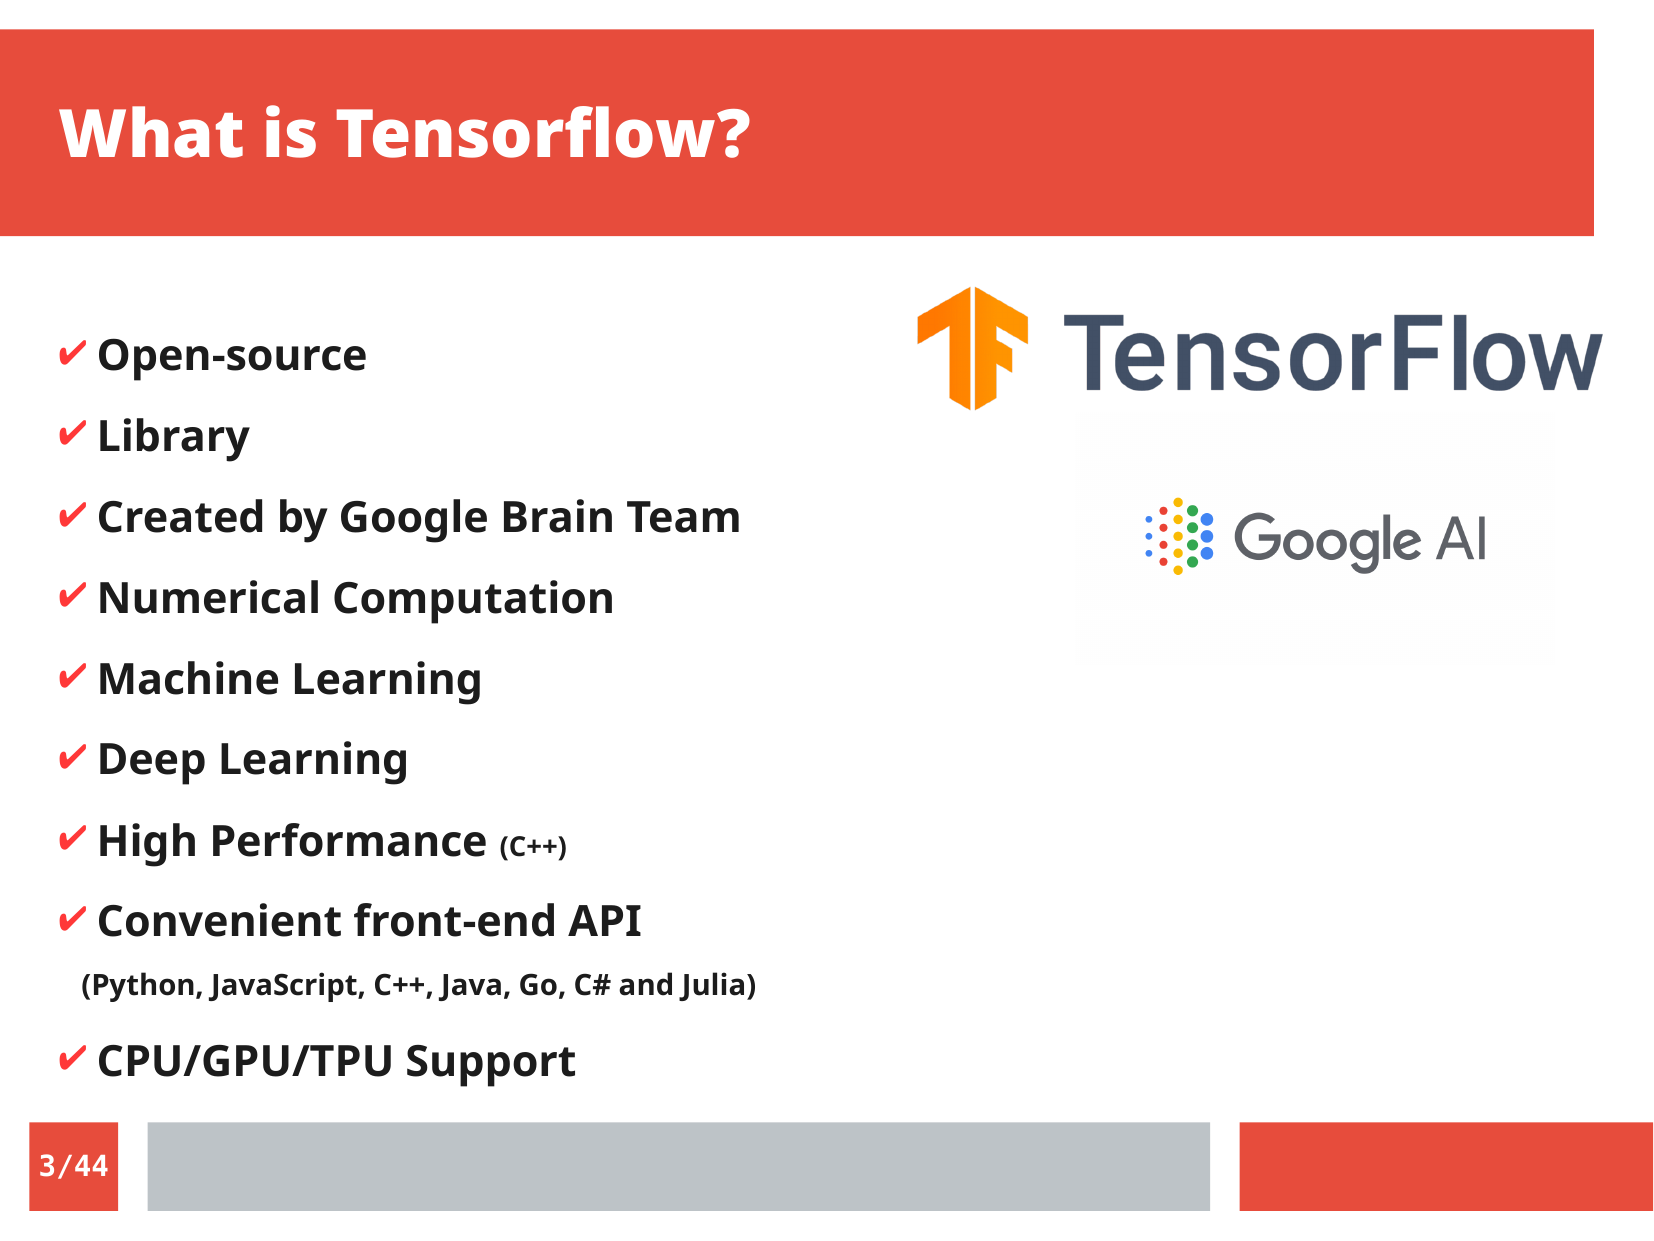

# What is Tensorflow?
 Open-source
 Library
 Created by Google Brain Team
 Numerical Computation
 Machine Learning
 Deep Learning
 High Performance (C++)
 Convenient front-end API
 (Python, JavaScript, C++, Java, Go, C# and Julia)
 CPU/GPU/TPU Support
3